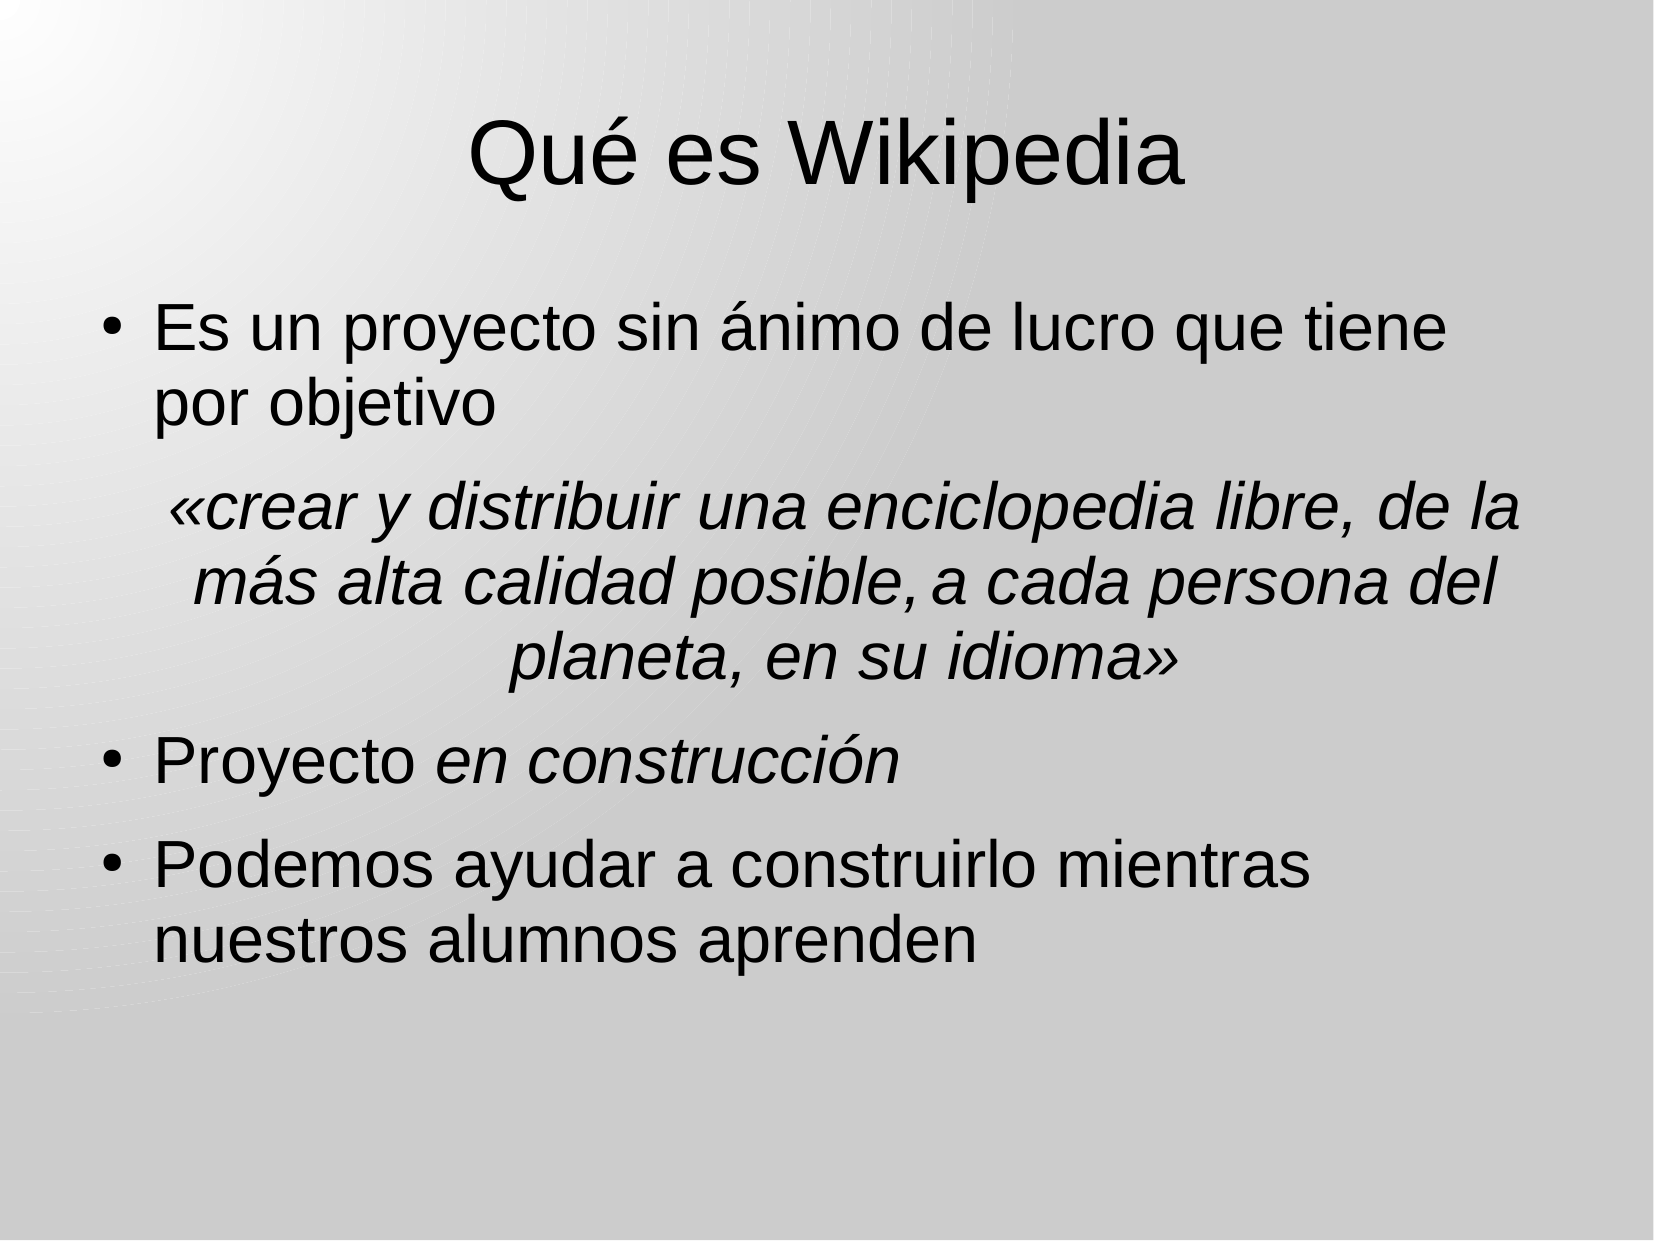

# Qué es Wikipedia
Es un proyecto sin ánimo de lucro que tiene por objetivo
«crear y distribuir una enciclopedia libre, de la más alta calidad posible,	a cada persona del planeta, en su idioma»
Proyecto en construcción
Podemos ayudar a construirlo mientras nuestros alumnos aprenden